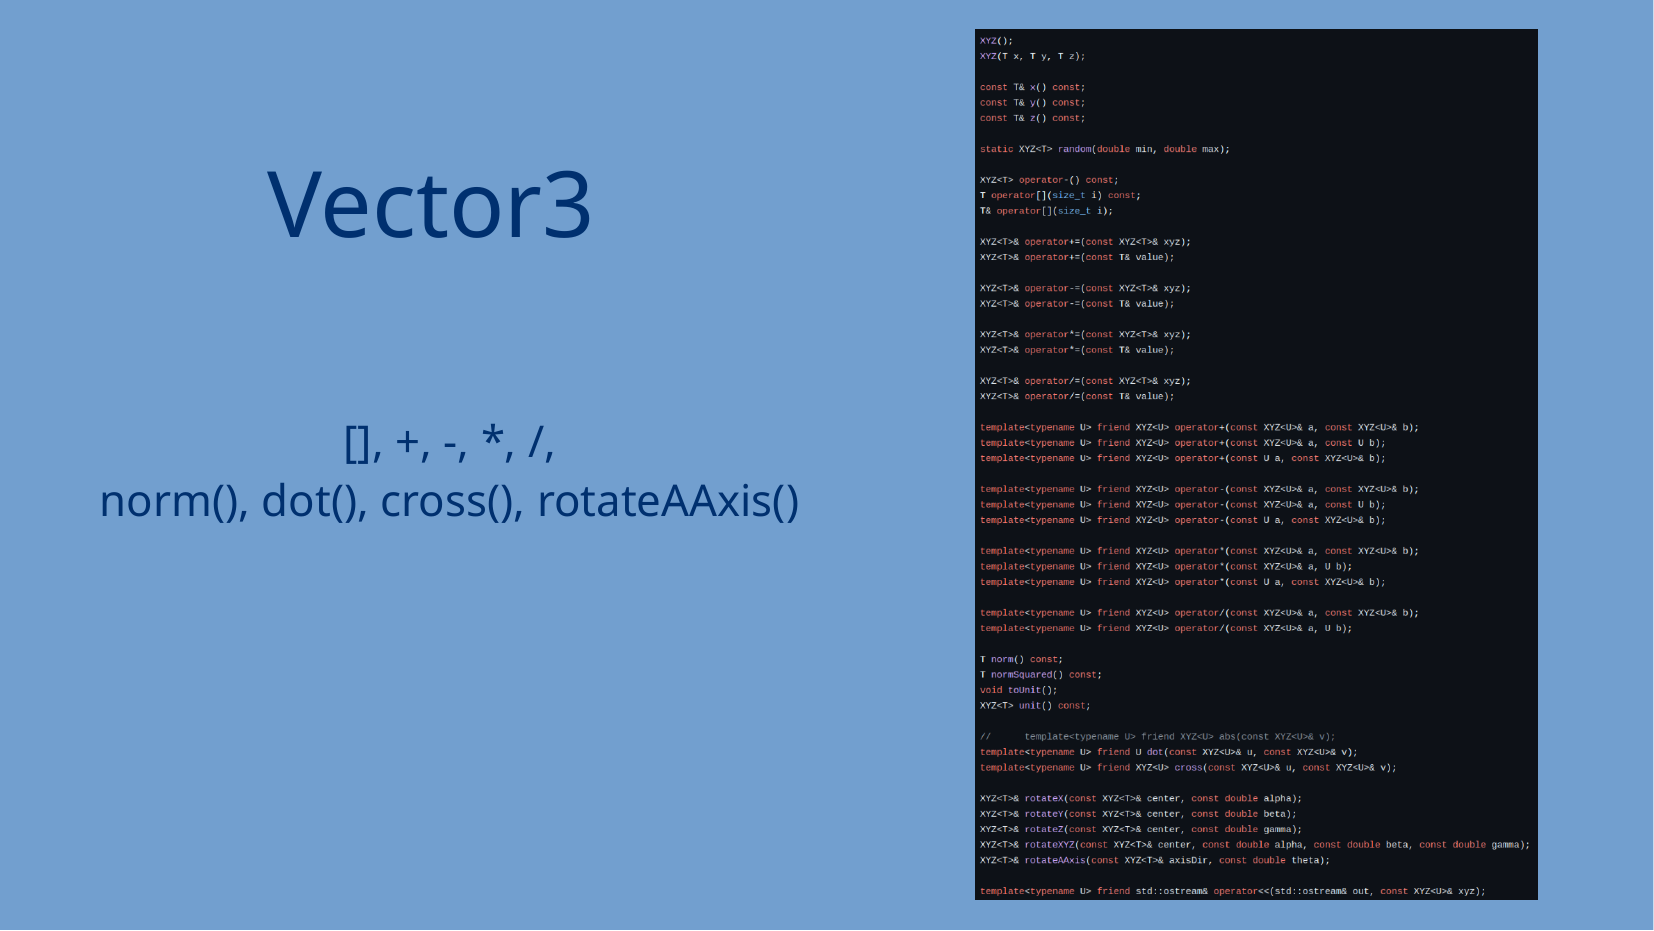

# Vector3
[], +, -, *, /,
norm(), dot(), cross(), rotateAAxis()